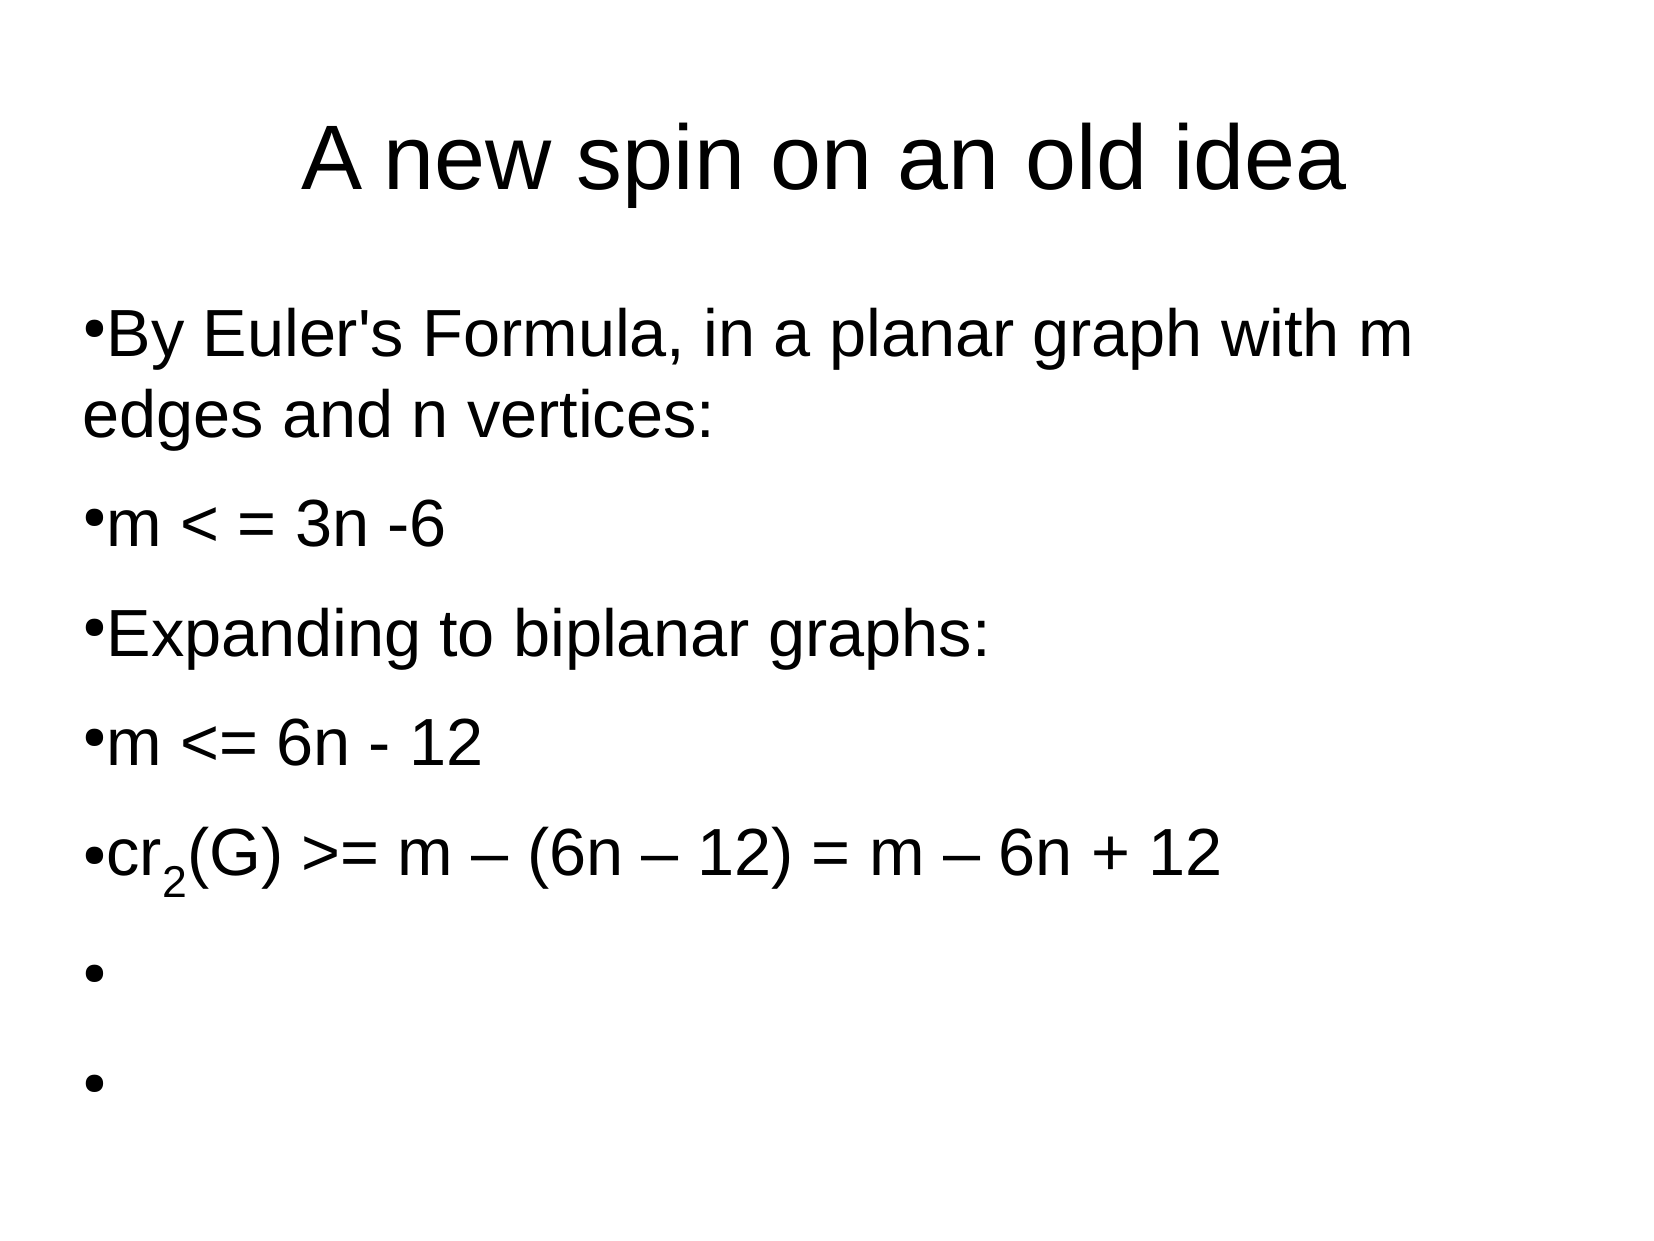

# A new spin on an old idea
By Euler's Formula, in a planar graph with m edges and n vertices:
m < = 3n -6
Expanding to biplanar graphs:
m <= 6n - 12
cr2(G) >= m – (6n – 12) = m – 6n + 12